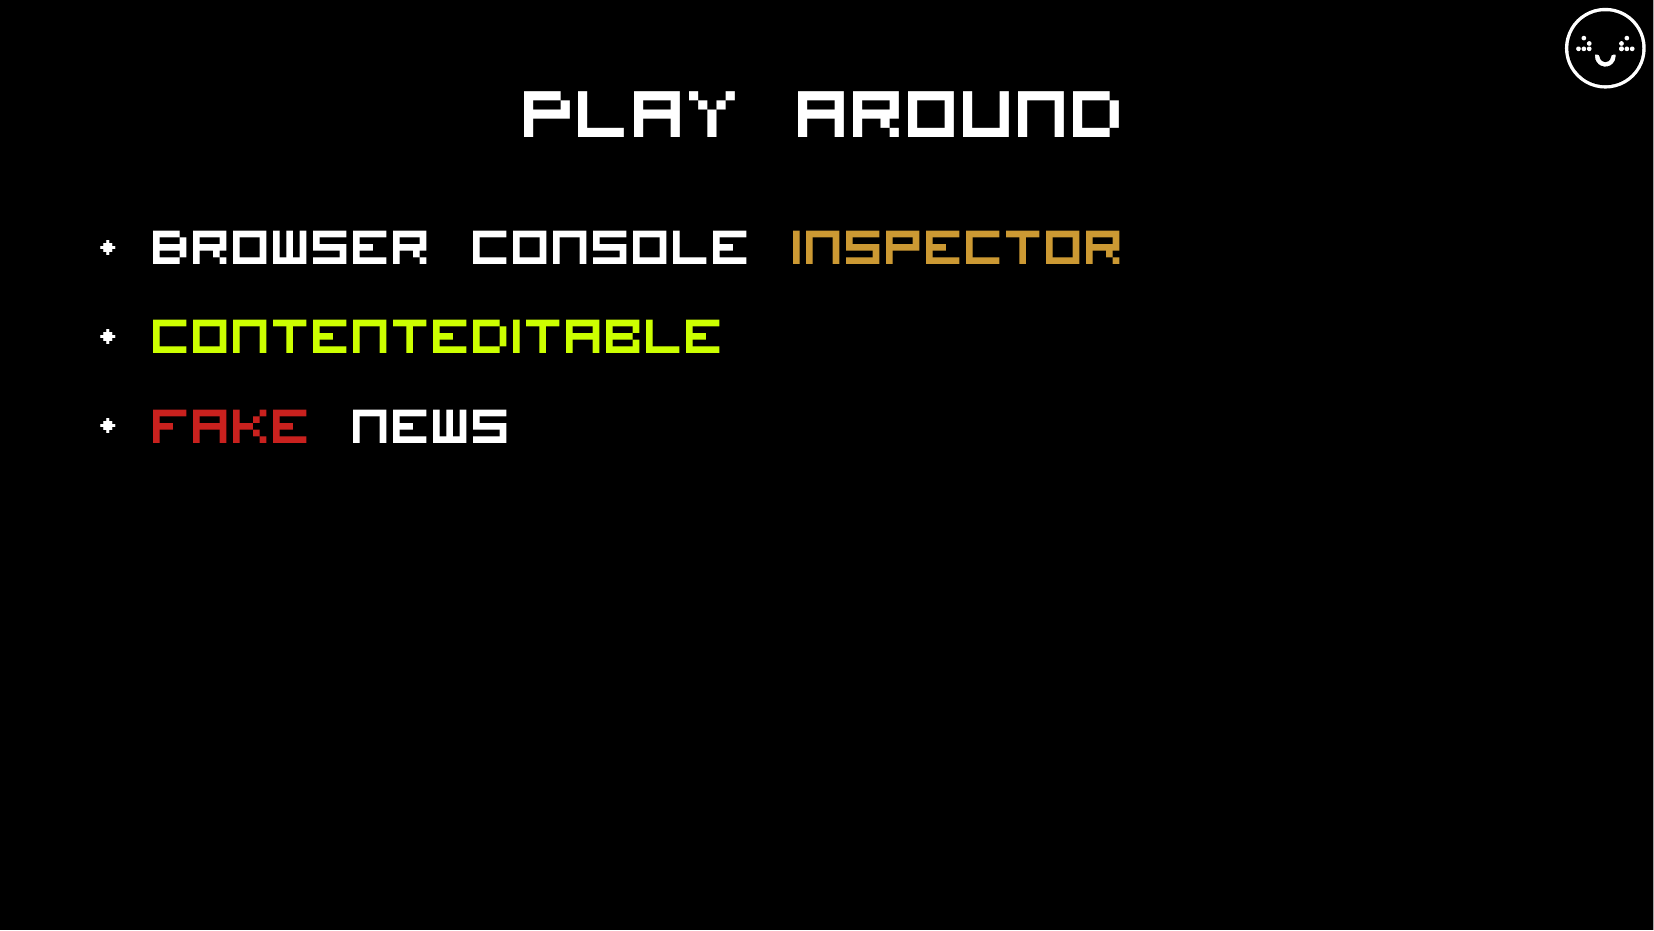

# Play around
Browser console inspector
Contenteditable
Fake news